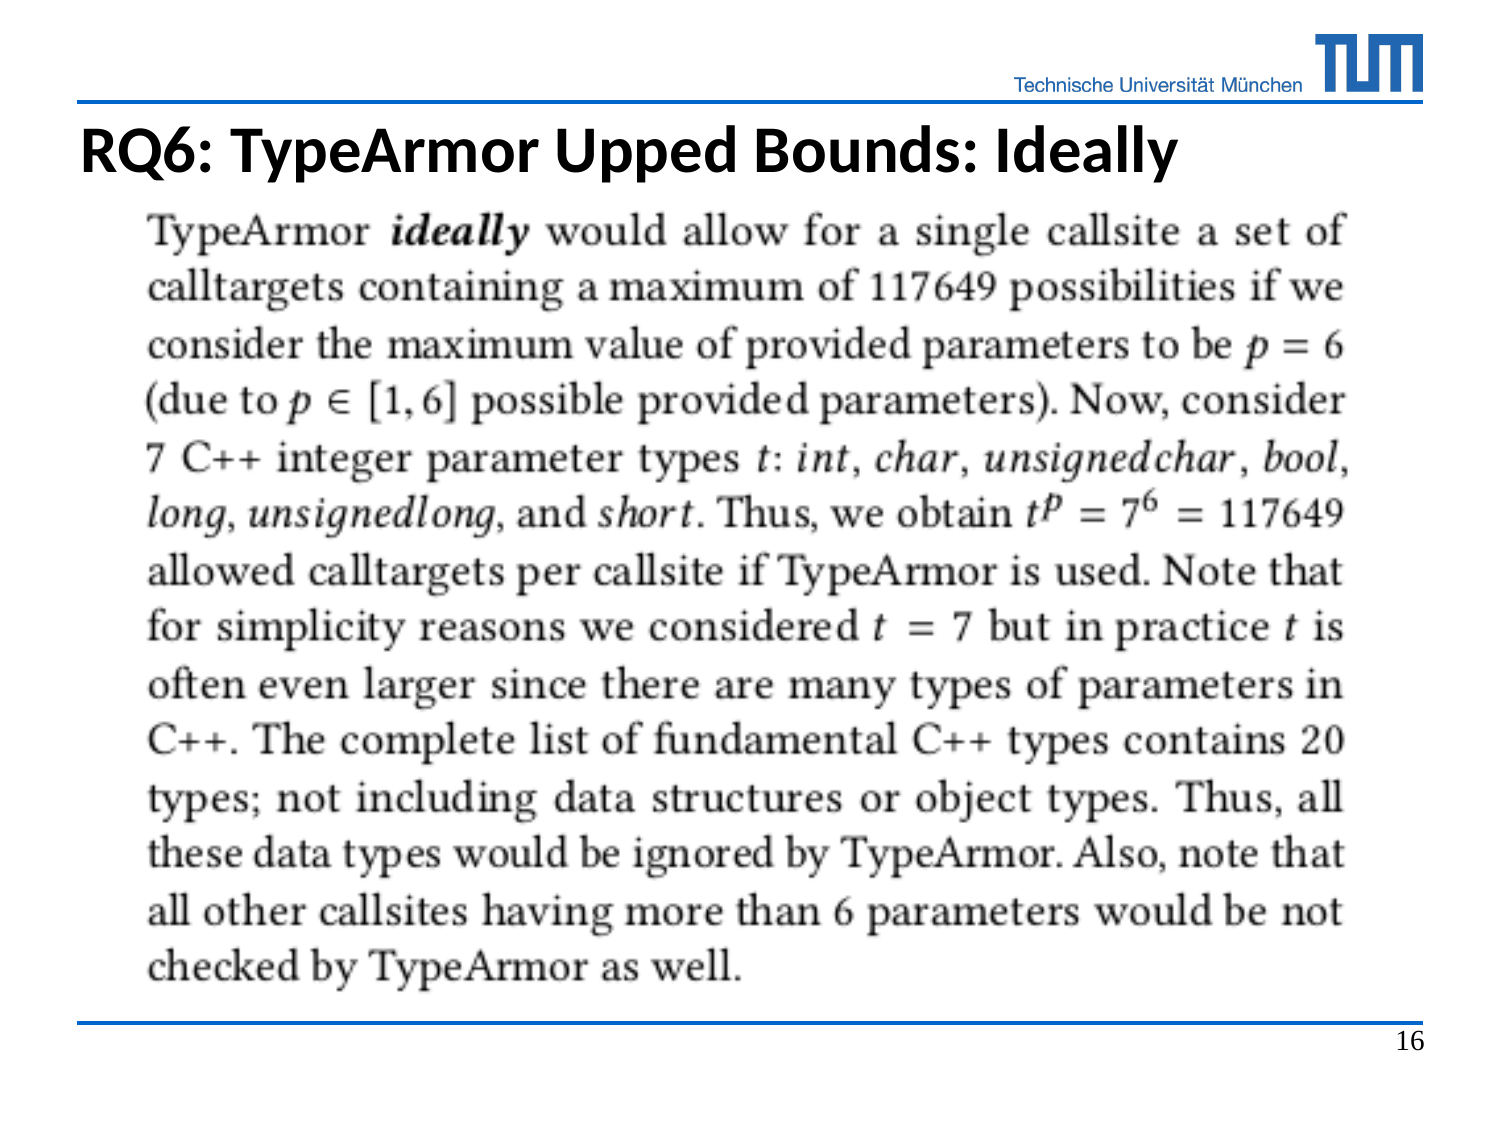

# RQ6: TypeArmor Upped Bounds: Ideally
16